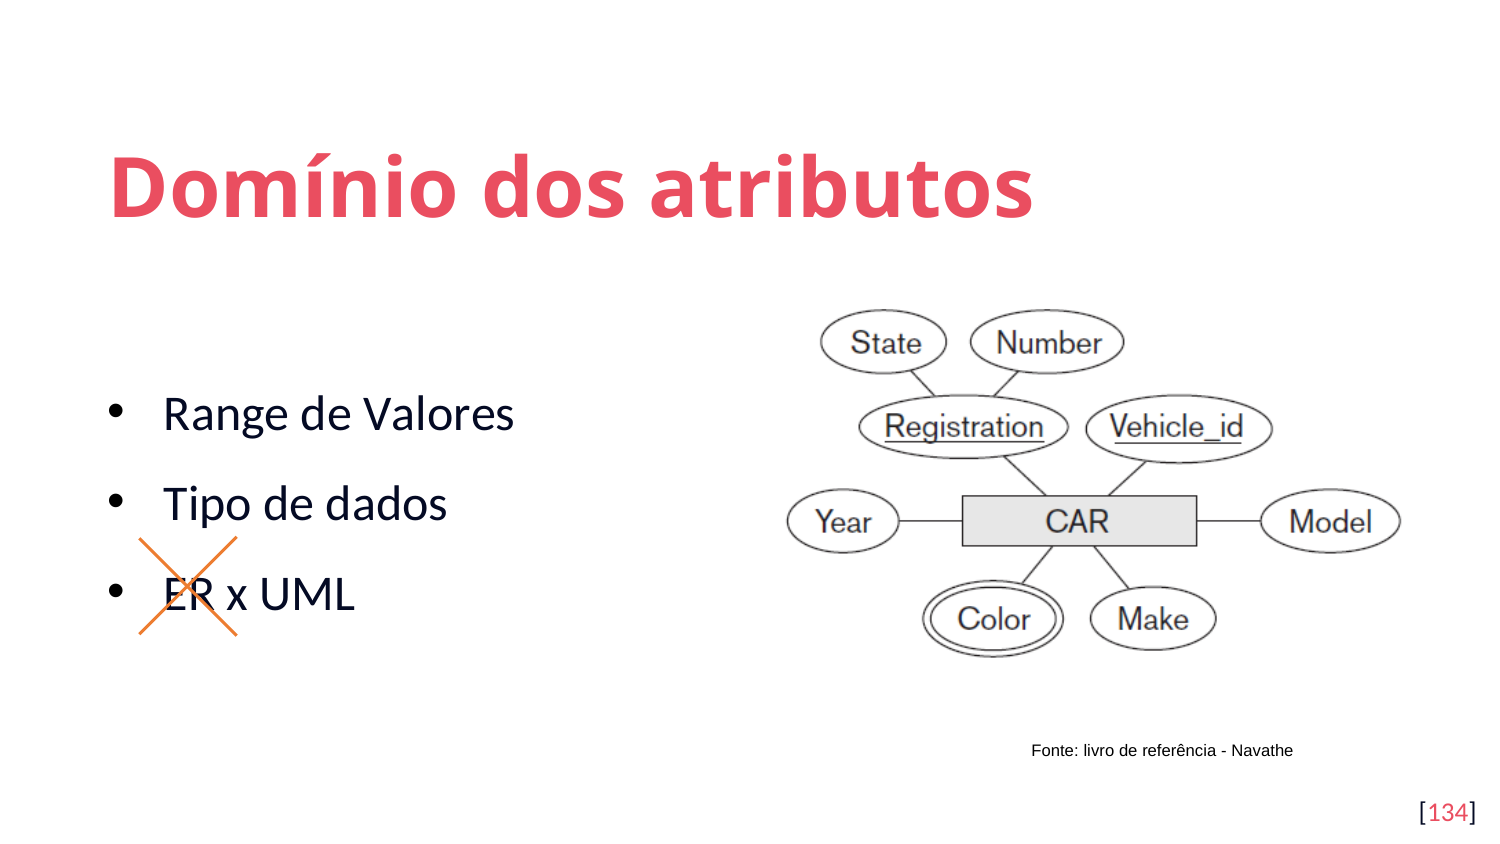

Domínio dos atributos
Range de Valores
Tipo de dados
ER x UML
Fonte: livro de referência - Navathe